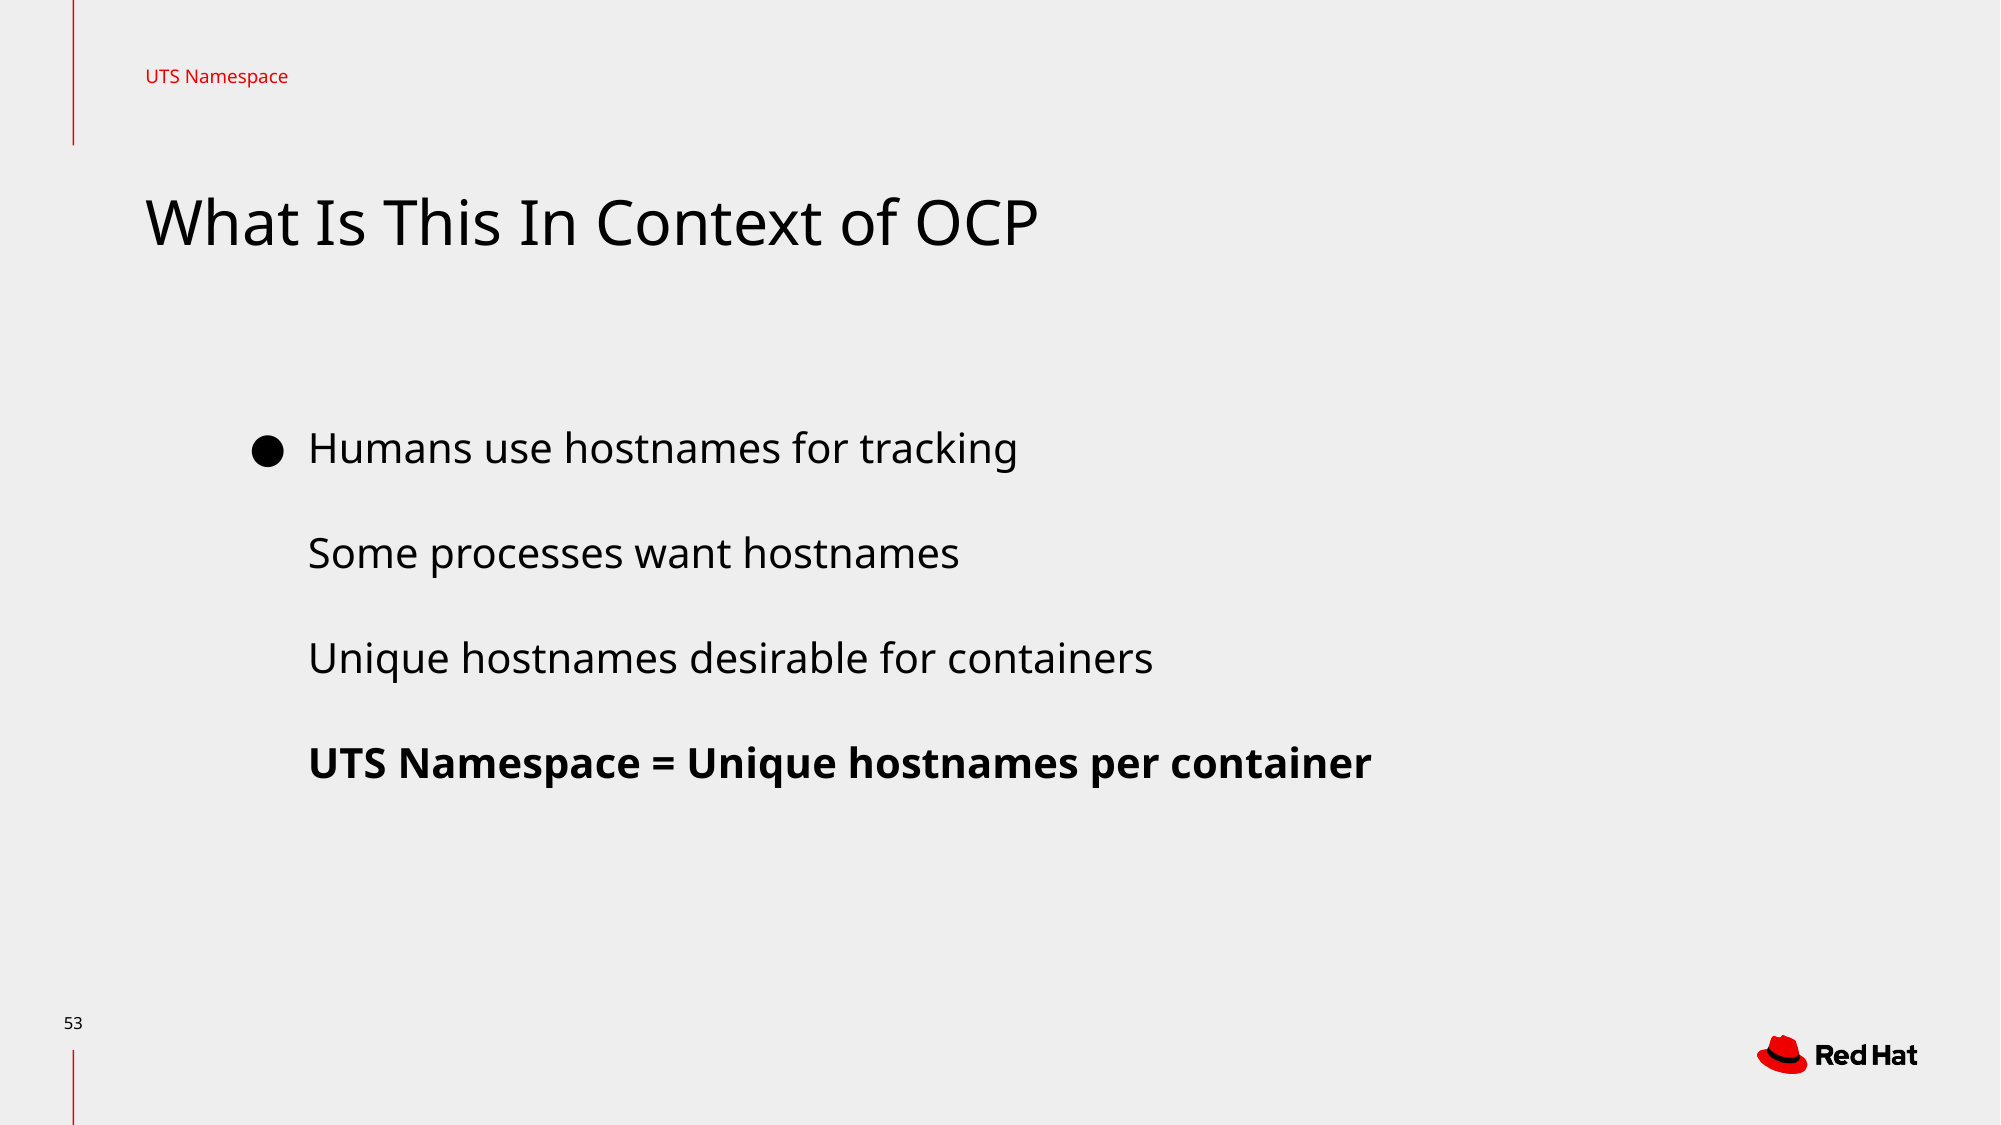

# UTS Namespace
What Is This In Context of OCP
Humans use hostnames for tracking
Some processes want hostnames
Unique hostnames desirable for containers
UTS Namespace = Unique hostnames per container